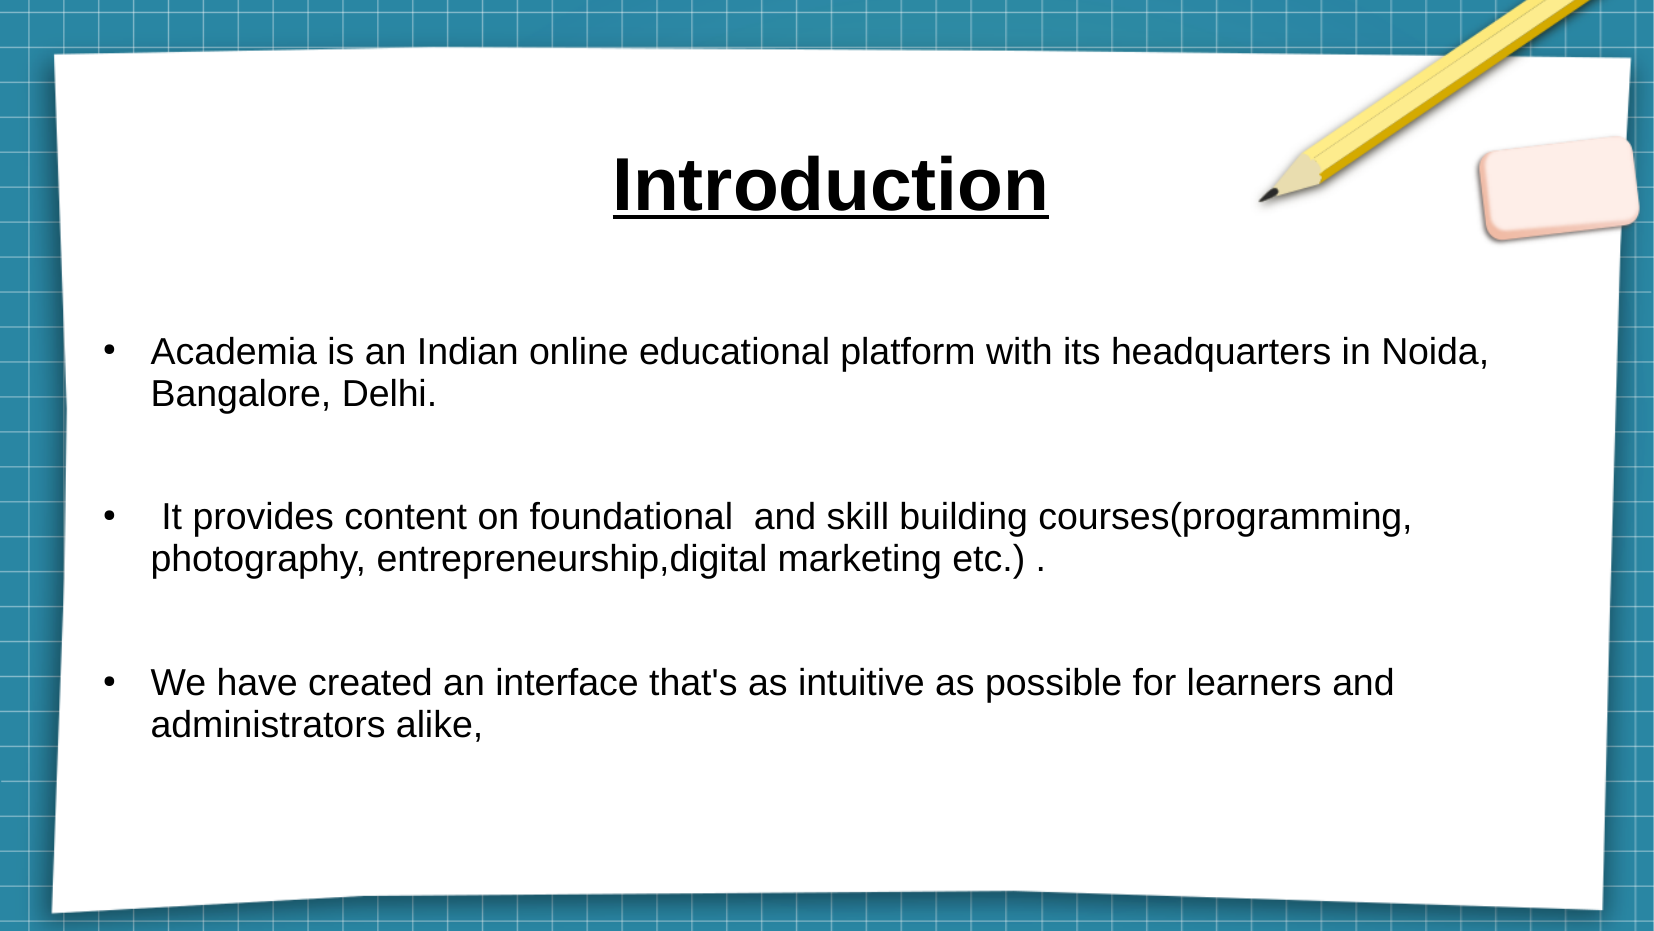

# Introduction
Academia is an Indian online educational platform with its headquarters in Noida, Bangalore, Delhi.
 It provides content on foundational and skill building courses(programming, photography, entrepreneurship,digital marketing etc.) .
We have created an interface that's as intuitive as possible for learners and administrators alike,